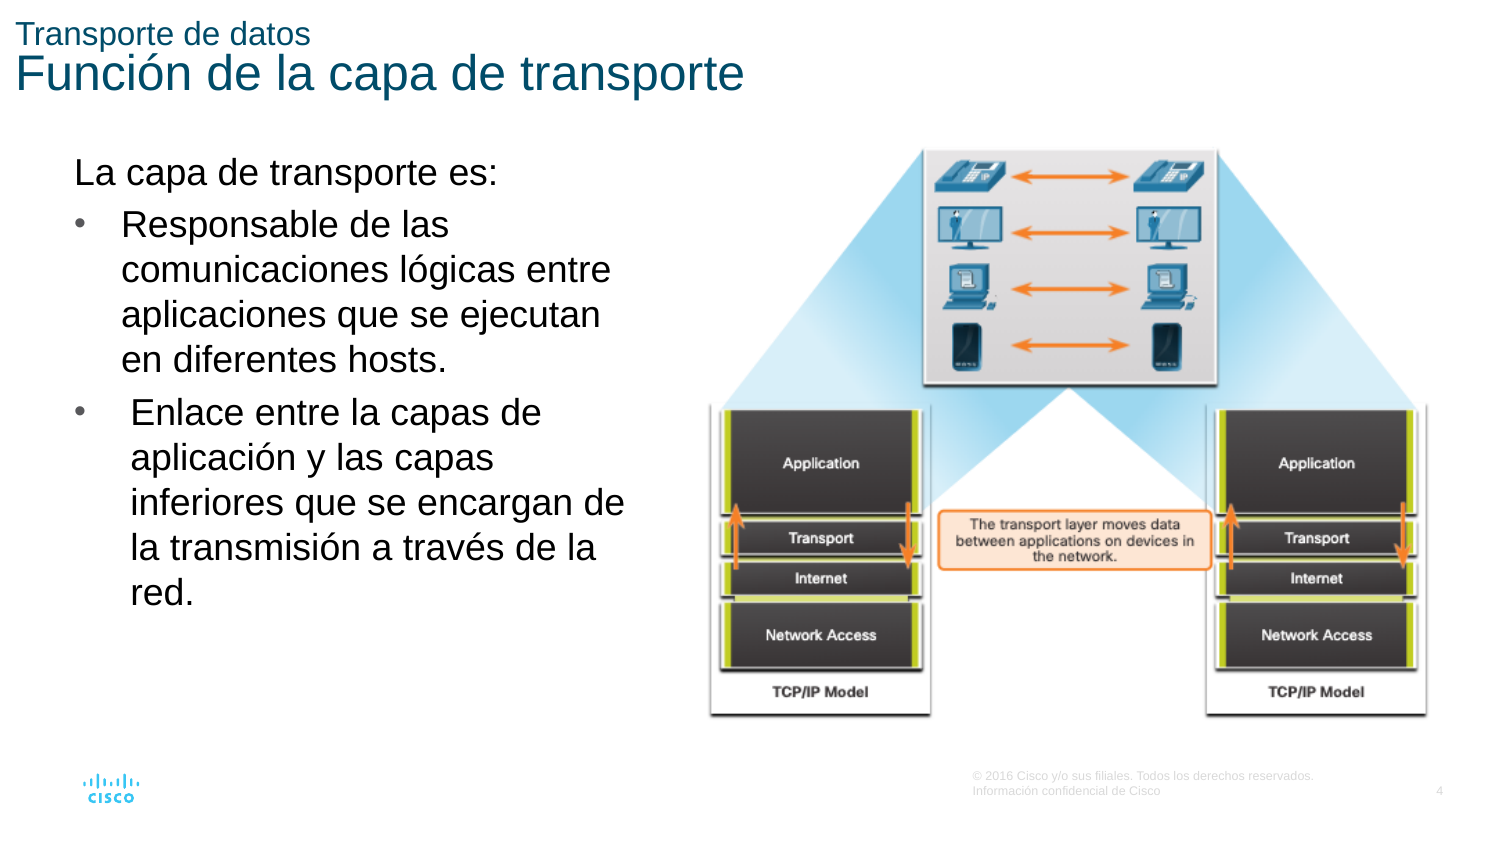

# Transporte de datos Función de la capa de transporte
La capa de transporte es:
Responsable de las comunicaciones lógicas entre aplicaciones que se ejecutan en diferentes hosts.
Enlace entre la capas de aplicación y las capas inferiores que se encargan de la transmisión a través de la red.